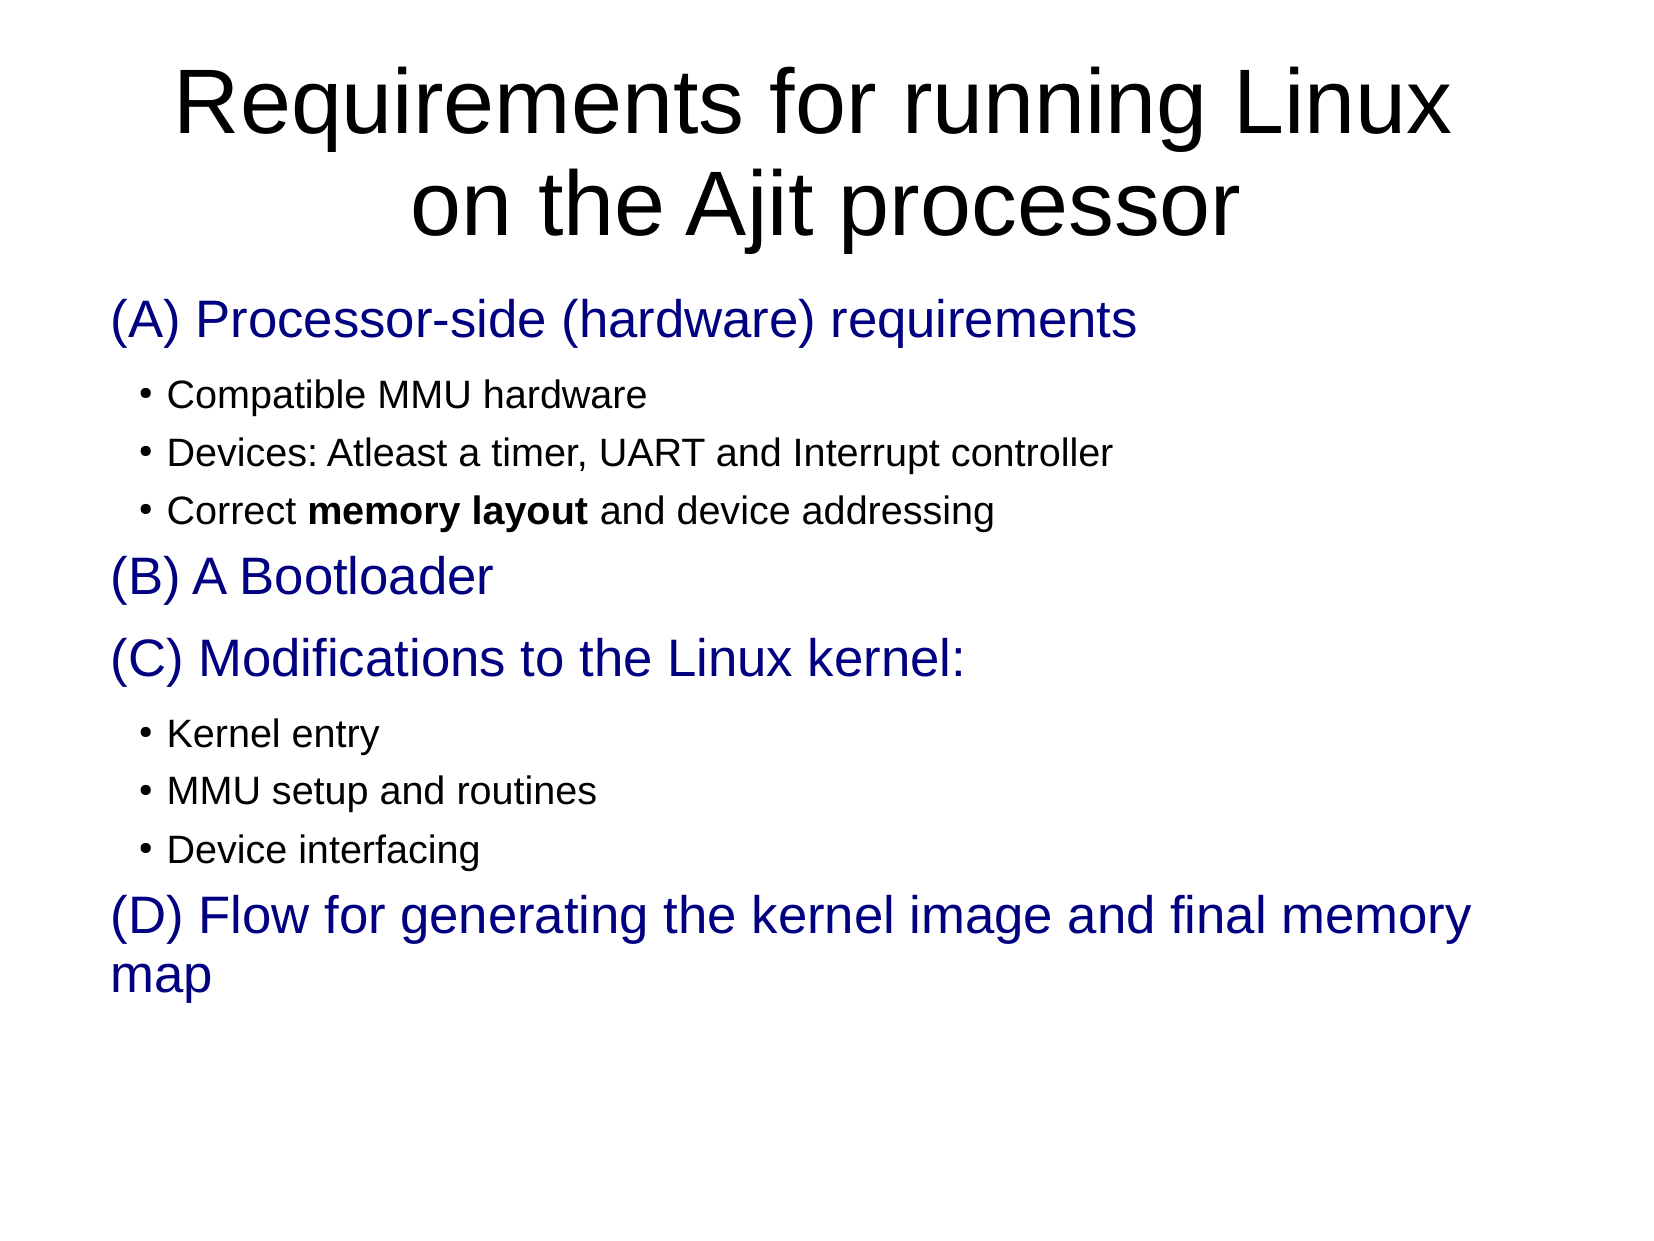

# Requirements for running Linux on the Ajit processor
(A) Processor-side (hardware) requirements
Compatible MMU hardware
Devices: Atleast a timer, UART and Interrupt controller
Correct memory layout and device addressing
(B) A Bootloader
(C) Modifications to the Linux kernel:
Kernel entry
MMU setup and routines
Device interfacing
(D) Flow for generating the kernel image and final memory map